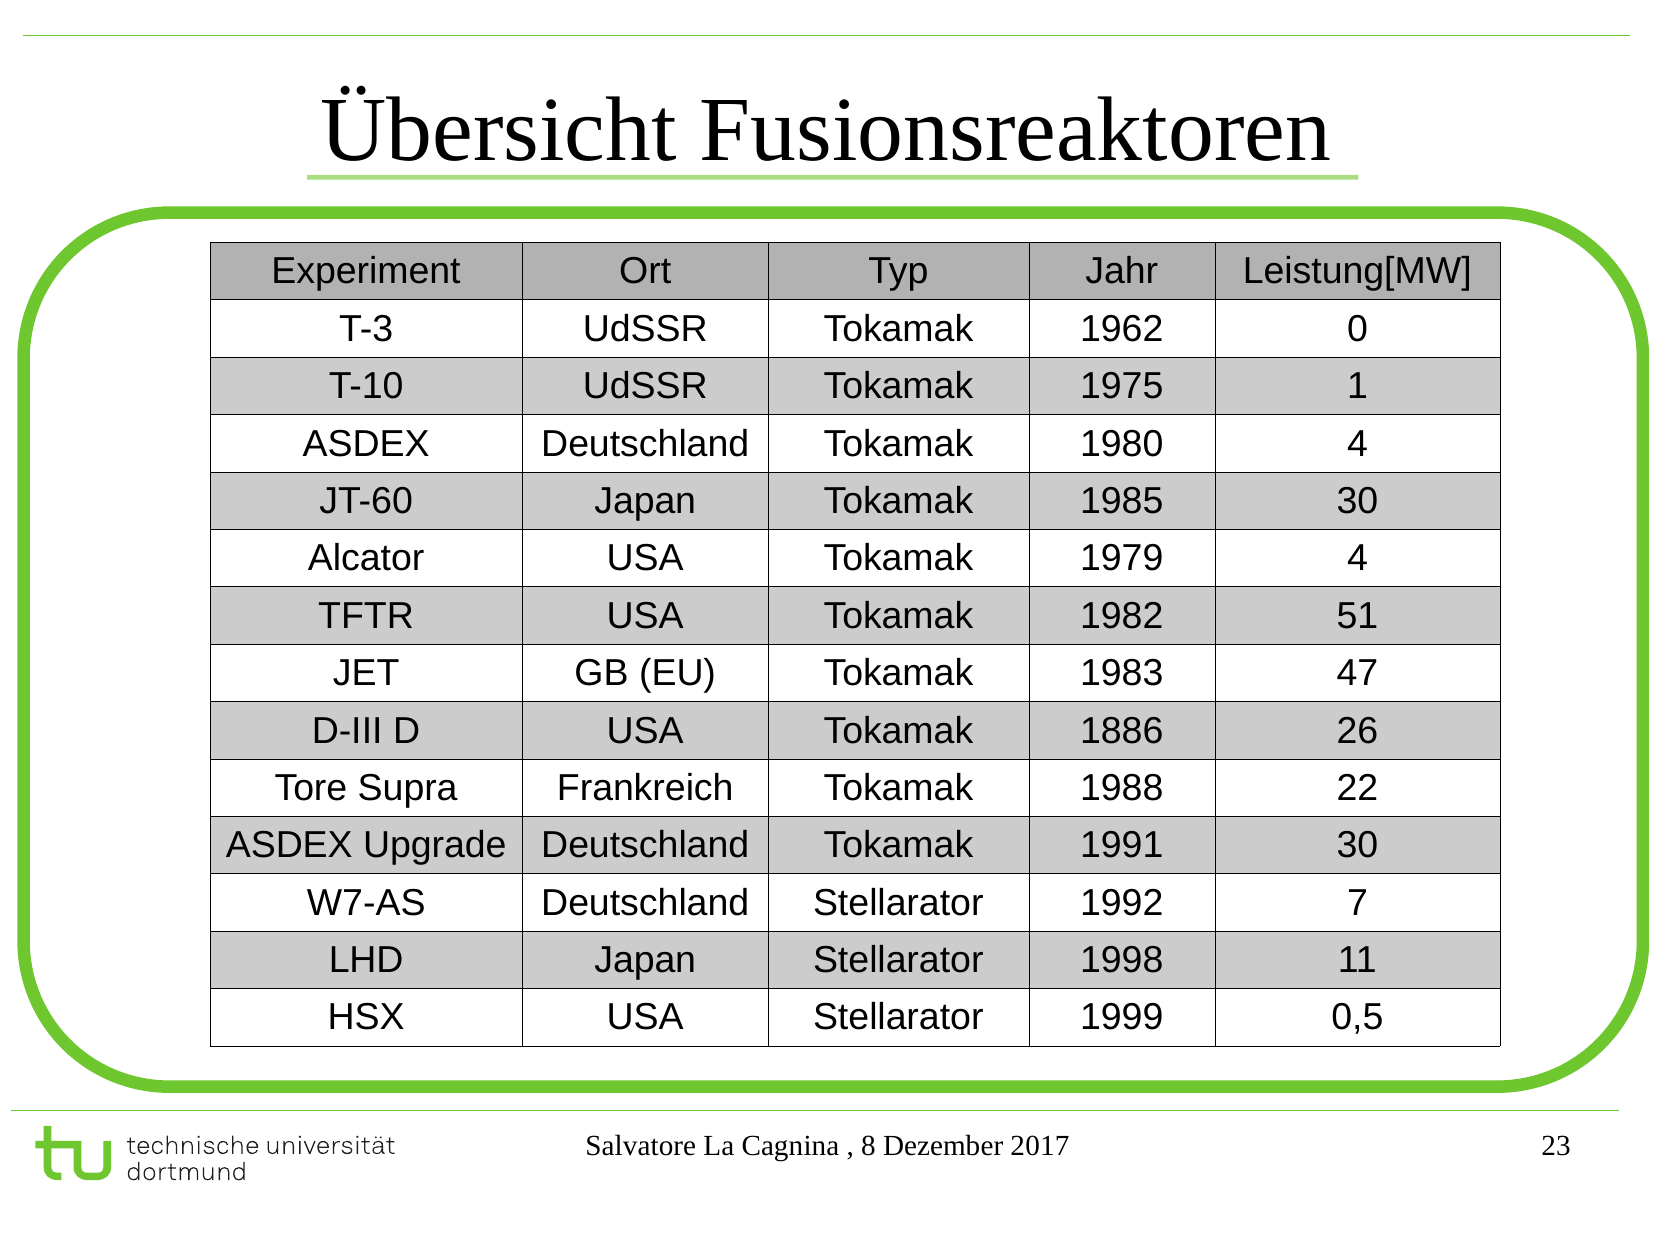

# Übersicht Fusionsreaktoren
| Experiment | Ort | Typ | Jahr | Leistung[MW] |
| --- | --- | --- | --- | --- |
| T-3 | UdSSR | Tokamak | 1962 | 0 |
| T-10 | UdSSR | Tokamak | 1975 | 1 |
| ASDEX | Deutschland | Tokamak | 1980 | 4 |
| JT-60 | Japan | Tokamak | 1985 | 30 |
| Alcator | USA | Tokamak | 1979 | 4 |
| TFTR | USA | Tokamak | 1982 | 51 |
| JET | GB (EU) | Tokamak | 1983 | 47 |
| D-III D | USA | Tokamak | 1886 | 26 |
| Tore Supra | Frankreich | Tokamak | 1988 | 22 |
| ASDEX Upgrade | Deutschland | Tokamak | 1991 | 30 |
| W7-AS | Deutschland | Stellarator | 1992 | 7 |
| LHD | Japan | Stellarator | 1998 | 11 |
| HSX | USA | Stellarator | 1999 | 0,5 |
Salvatore La Cagnina , 8 Dezember 2017
23